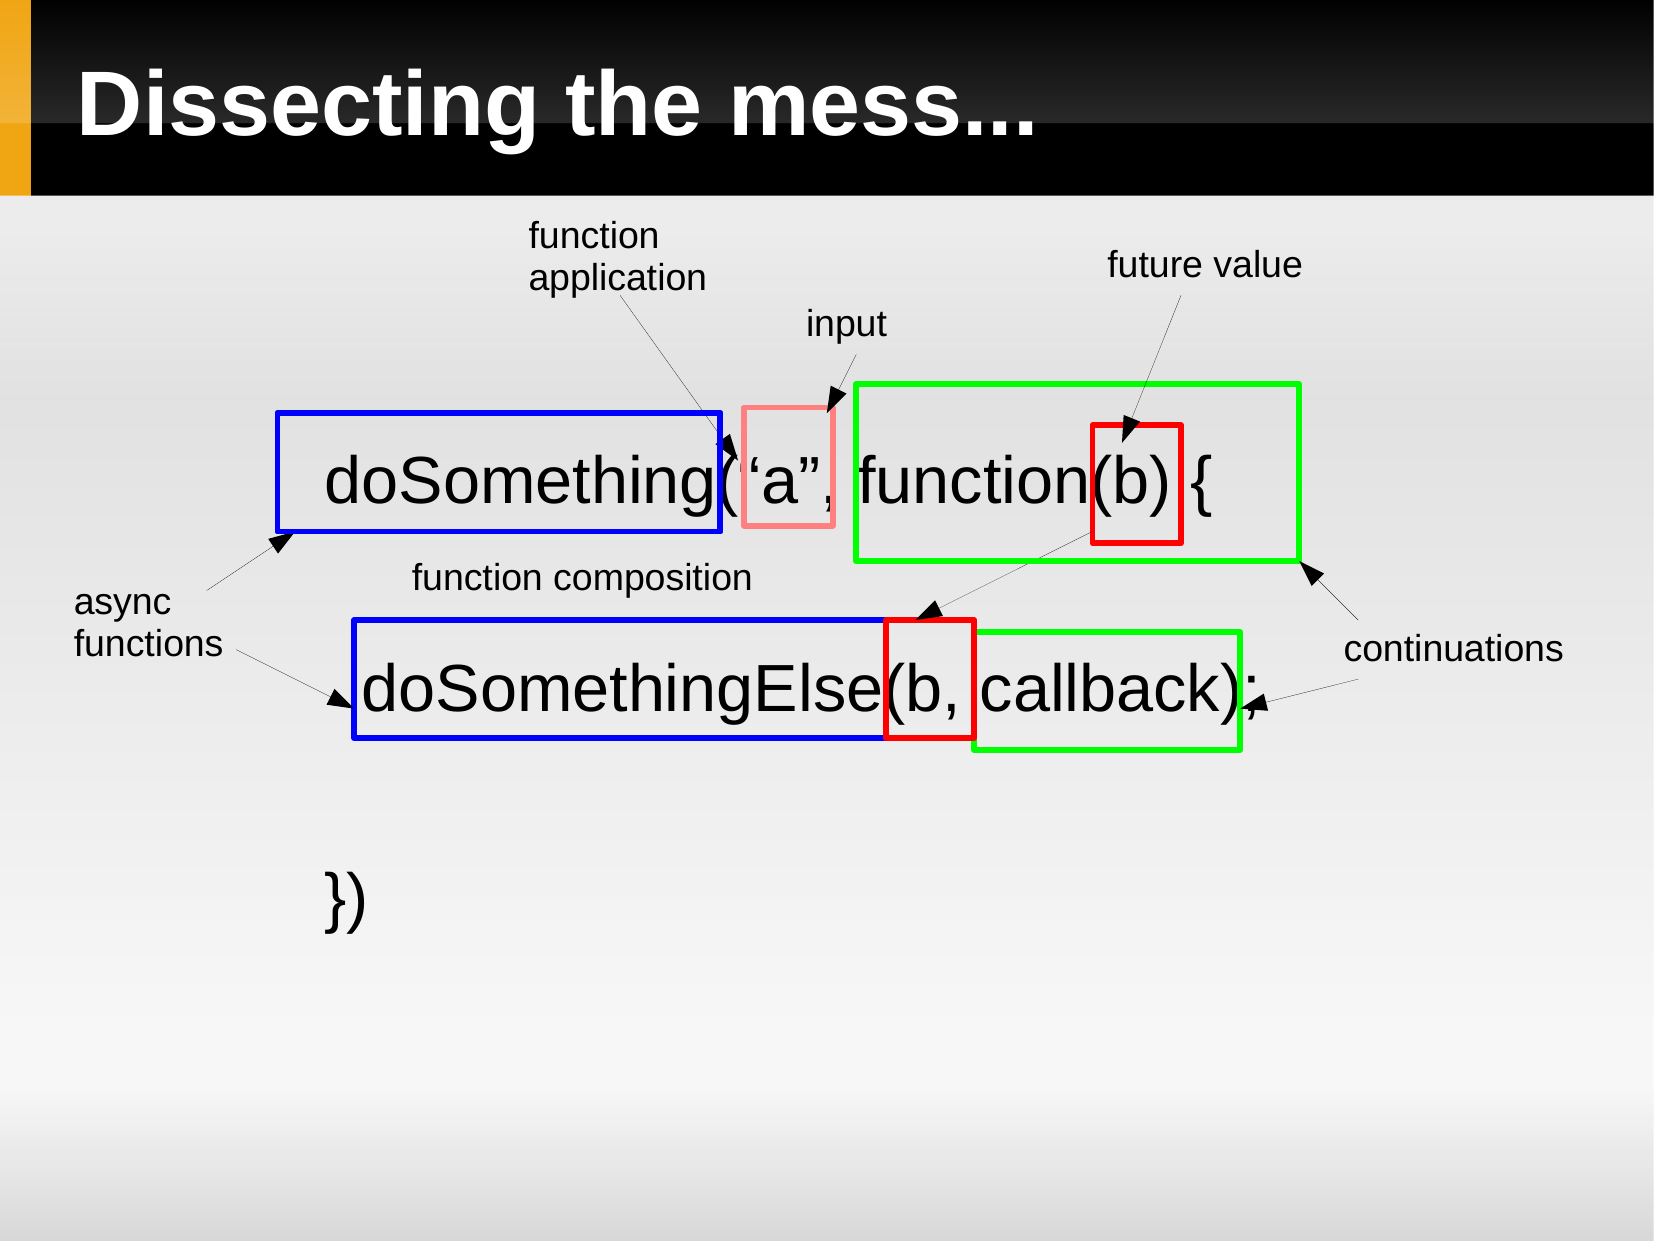

# Dissecting the mess...
function
application
future value
input
doSomething(“a”, function(b) {
 doSomethingElse(b, callback);
})
function composition
async
functions
continuations